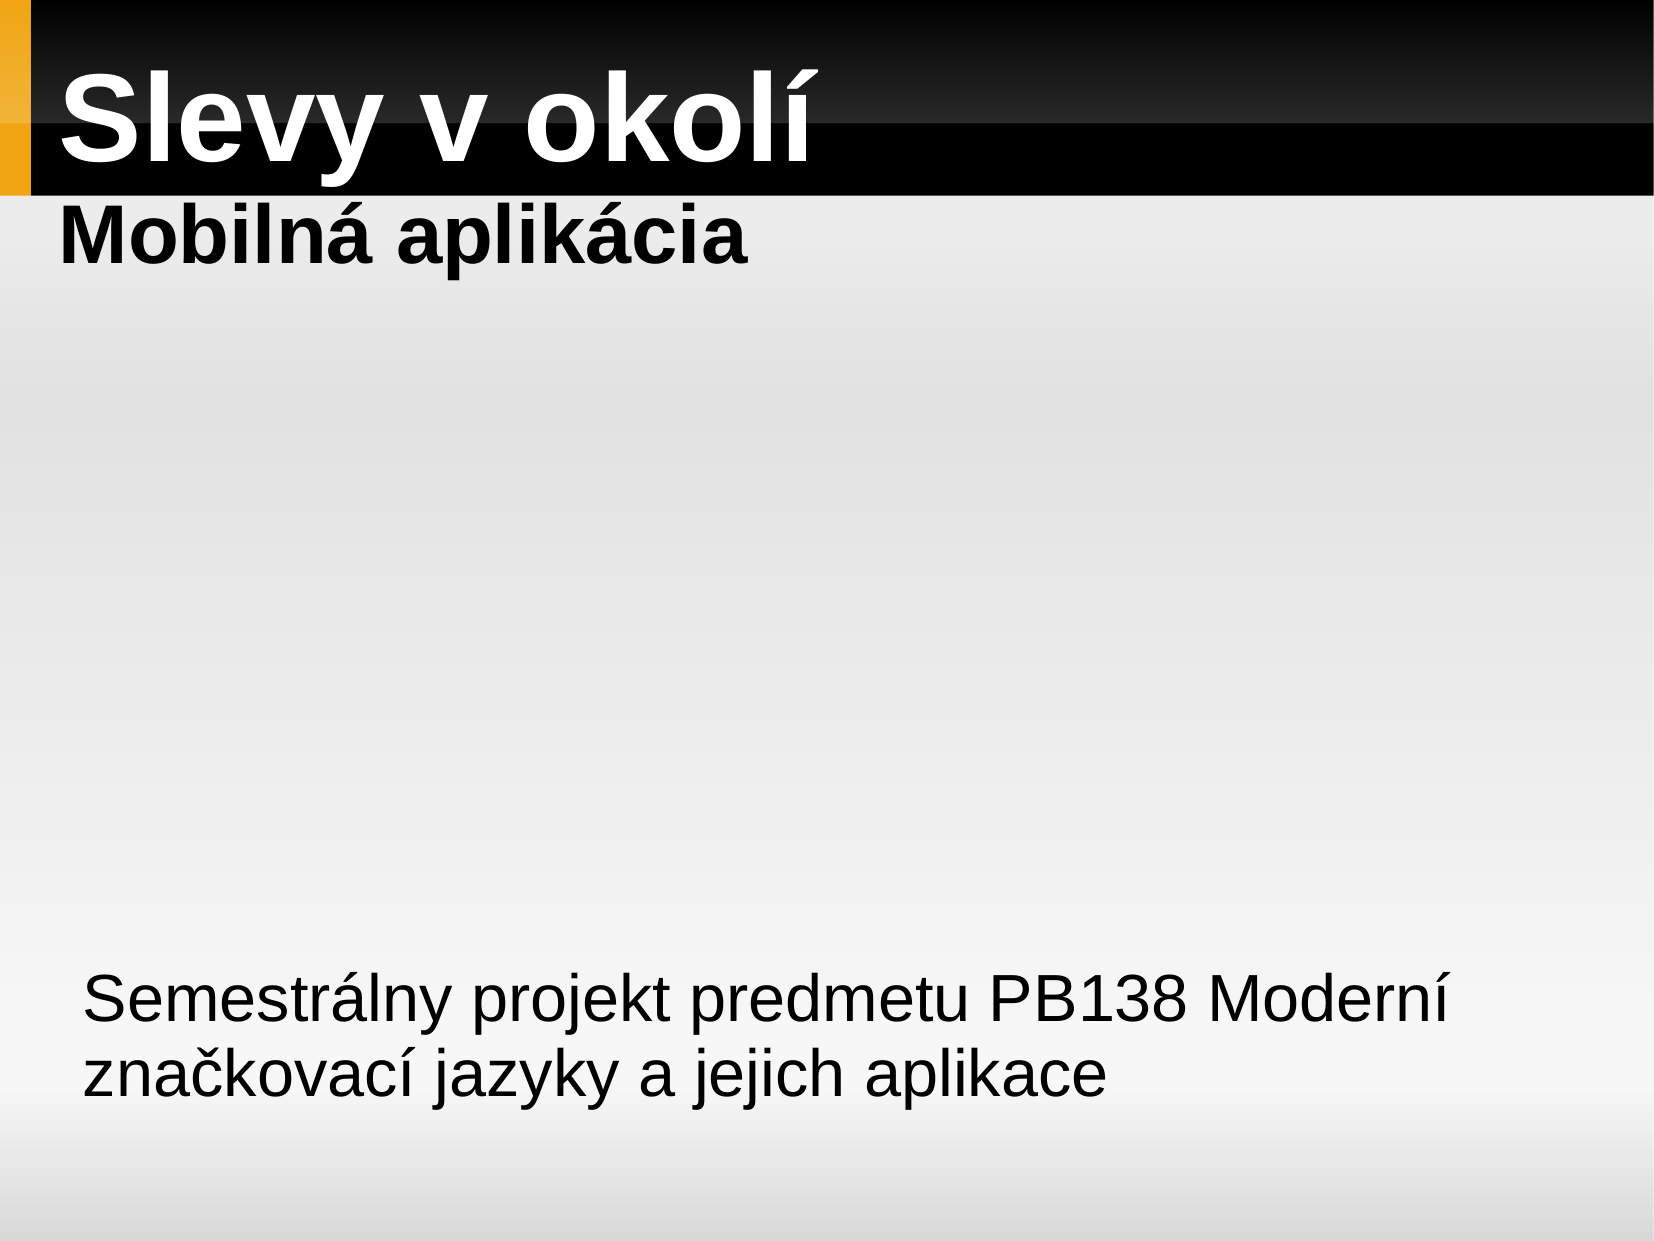

# Slevy v okolí Mobilná aplikácia
Semestrálny projekt predmetu PB138 Moderní značkovací jazyky a jejich aplikace